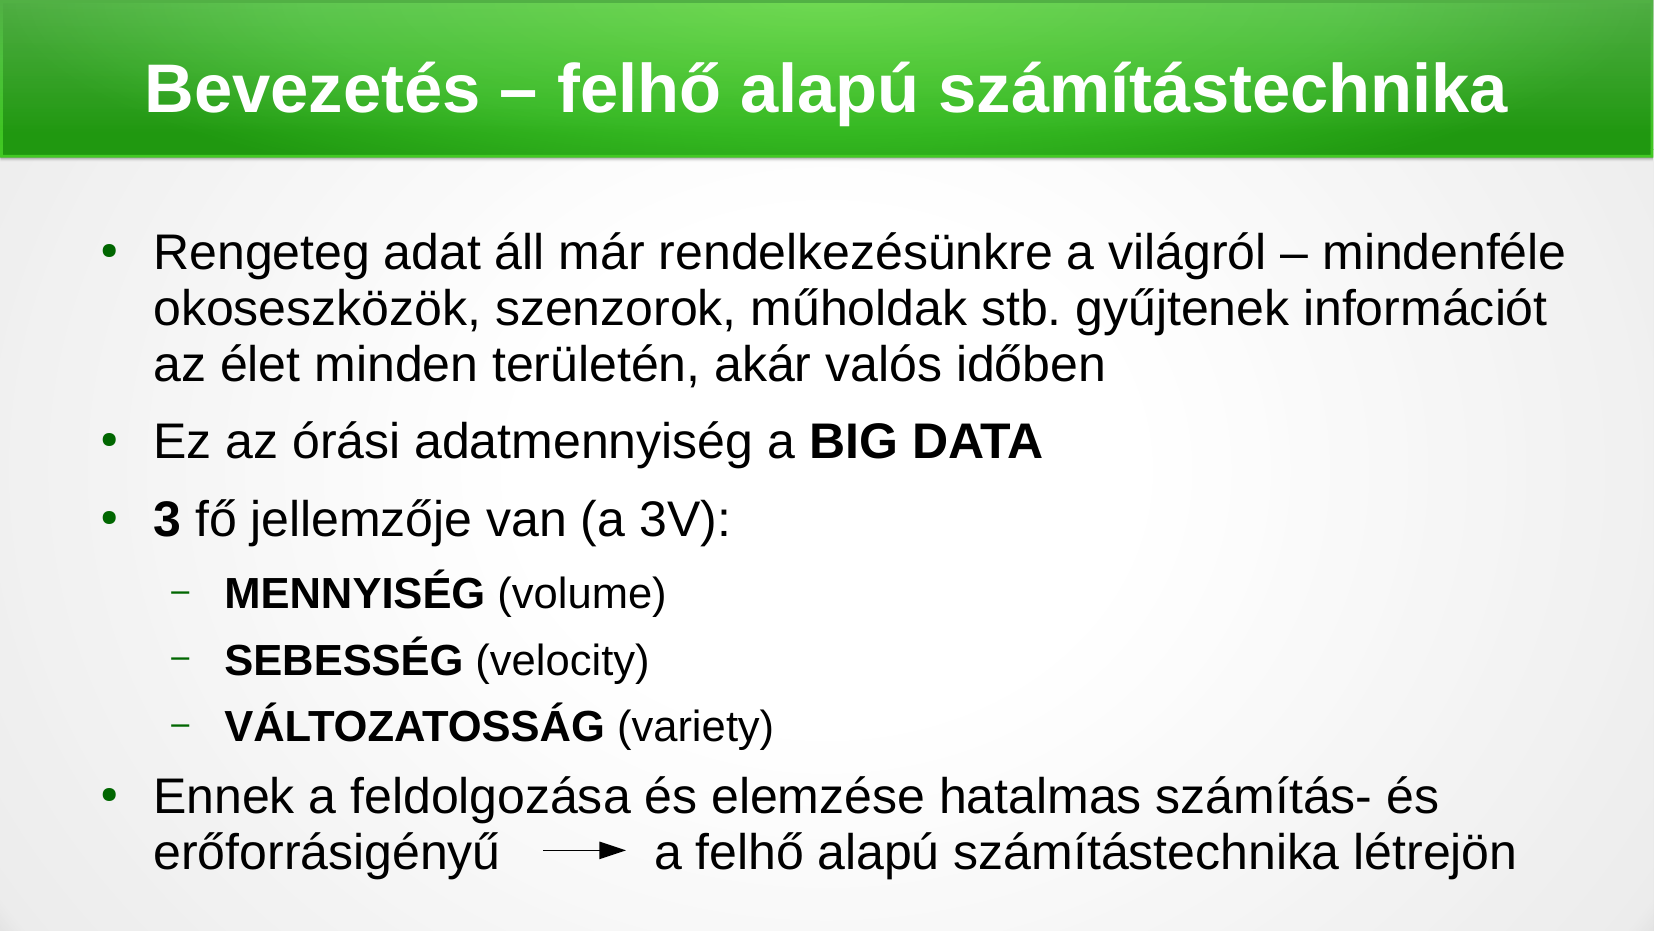

# Bevezetés – felhő alapú számítástechnika
Rengeteg adat áll már rendelkezésünkre a világról – mindenféle okoseszközök, szenzorok, műholdak stb. gyűjtenek információt az élet minden területén, akár valós időben
Ez az órási adatmennyiség a BIG DATA
3 fő jellemzője van (a 3V):
MENNYISÉG (volume)
SEBESSÉG (velocity)
VÁLTOZATOSSÁG (variety)
Ennek a feldolgozása és elemzése hatalmas számítás- és erőforrásigényű a felhő alapú számítástechnika létrejön